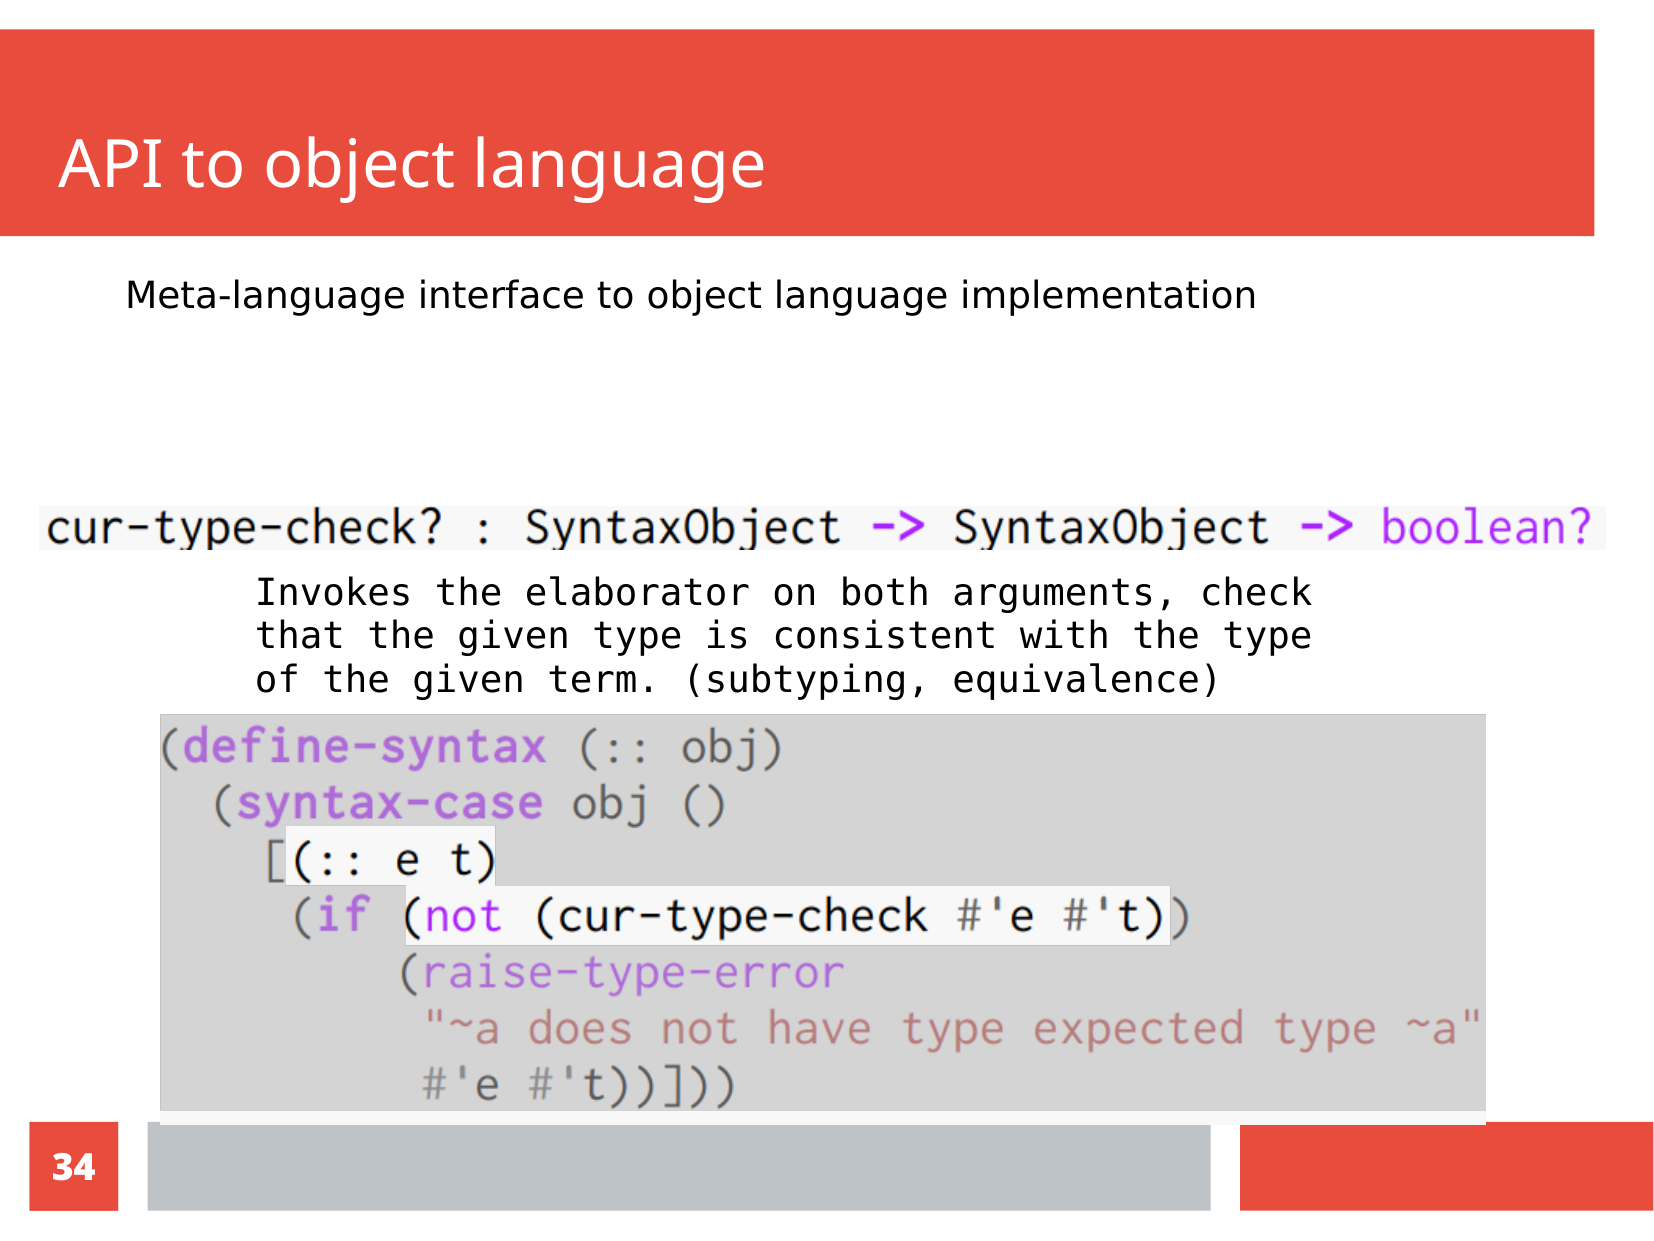

# API to object language
Meta-language interface to object language implementation
Invokes the elaborator on both arguments, check that the given type is consistent with the type of the given term. (subtyping, equivalence)
34